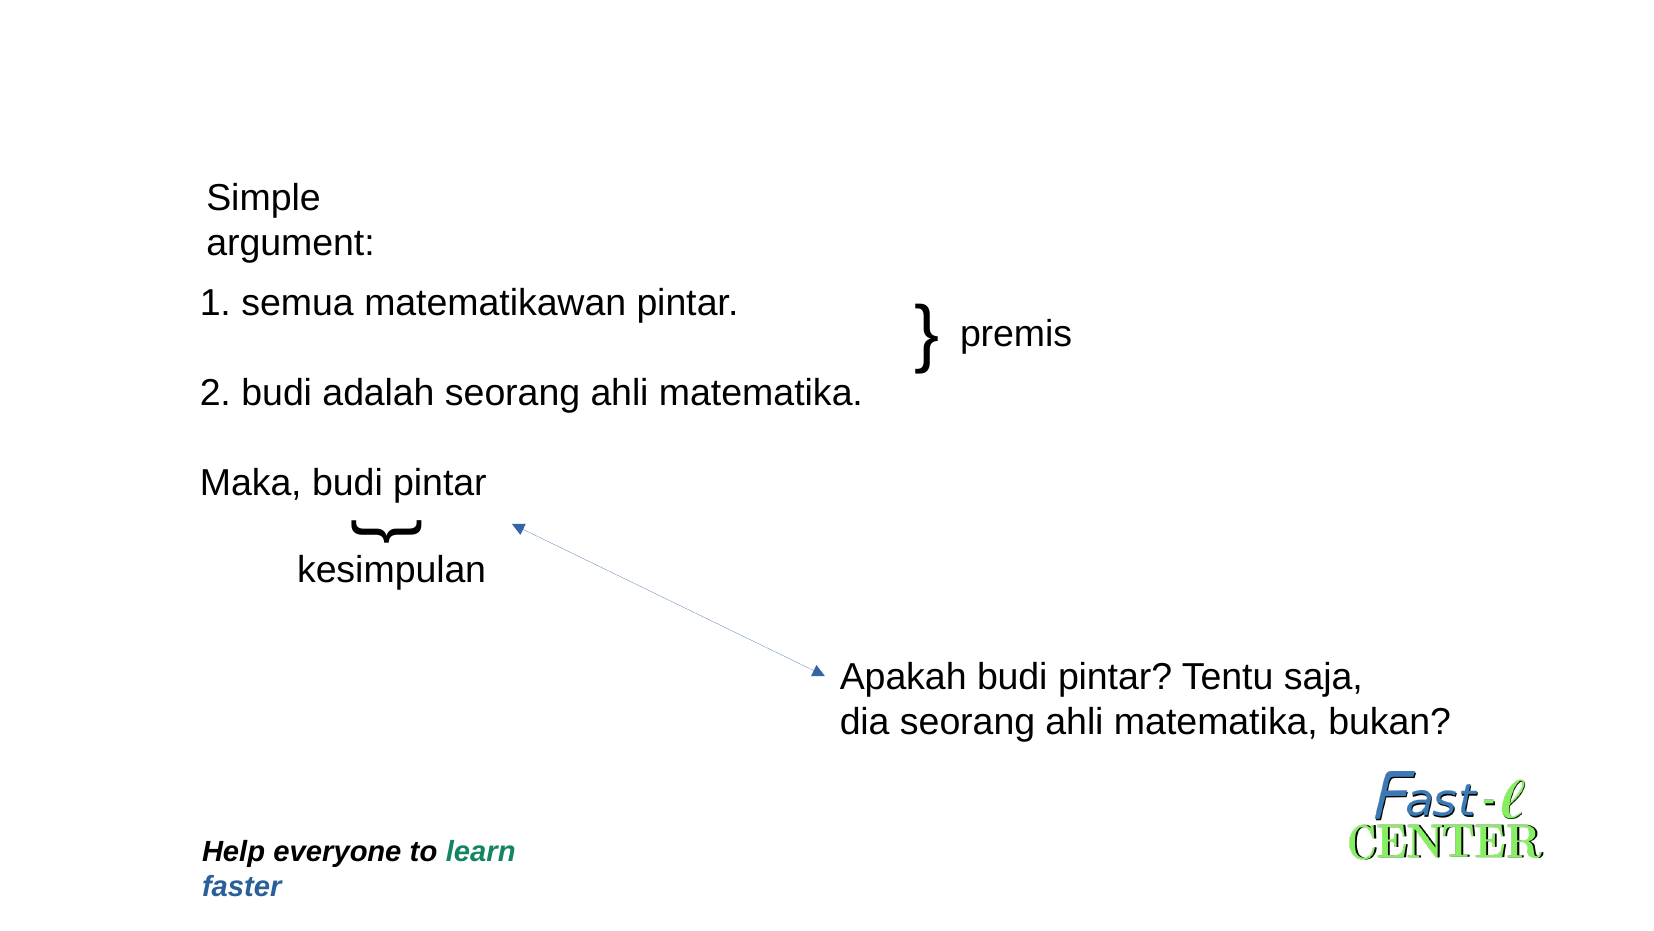

Simple argument:
1. semua matematikawan pintar.
2. budi adalah seorang ahli matematika.
Maka, budi pintar
}
premis
}
kesimpulan
Apakah budi pintar? Tentu saja,
dia seorang ahli matematika, bukan?
Help everyone to learn faster